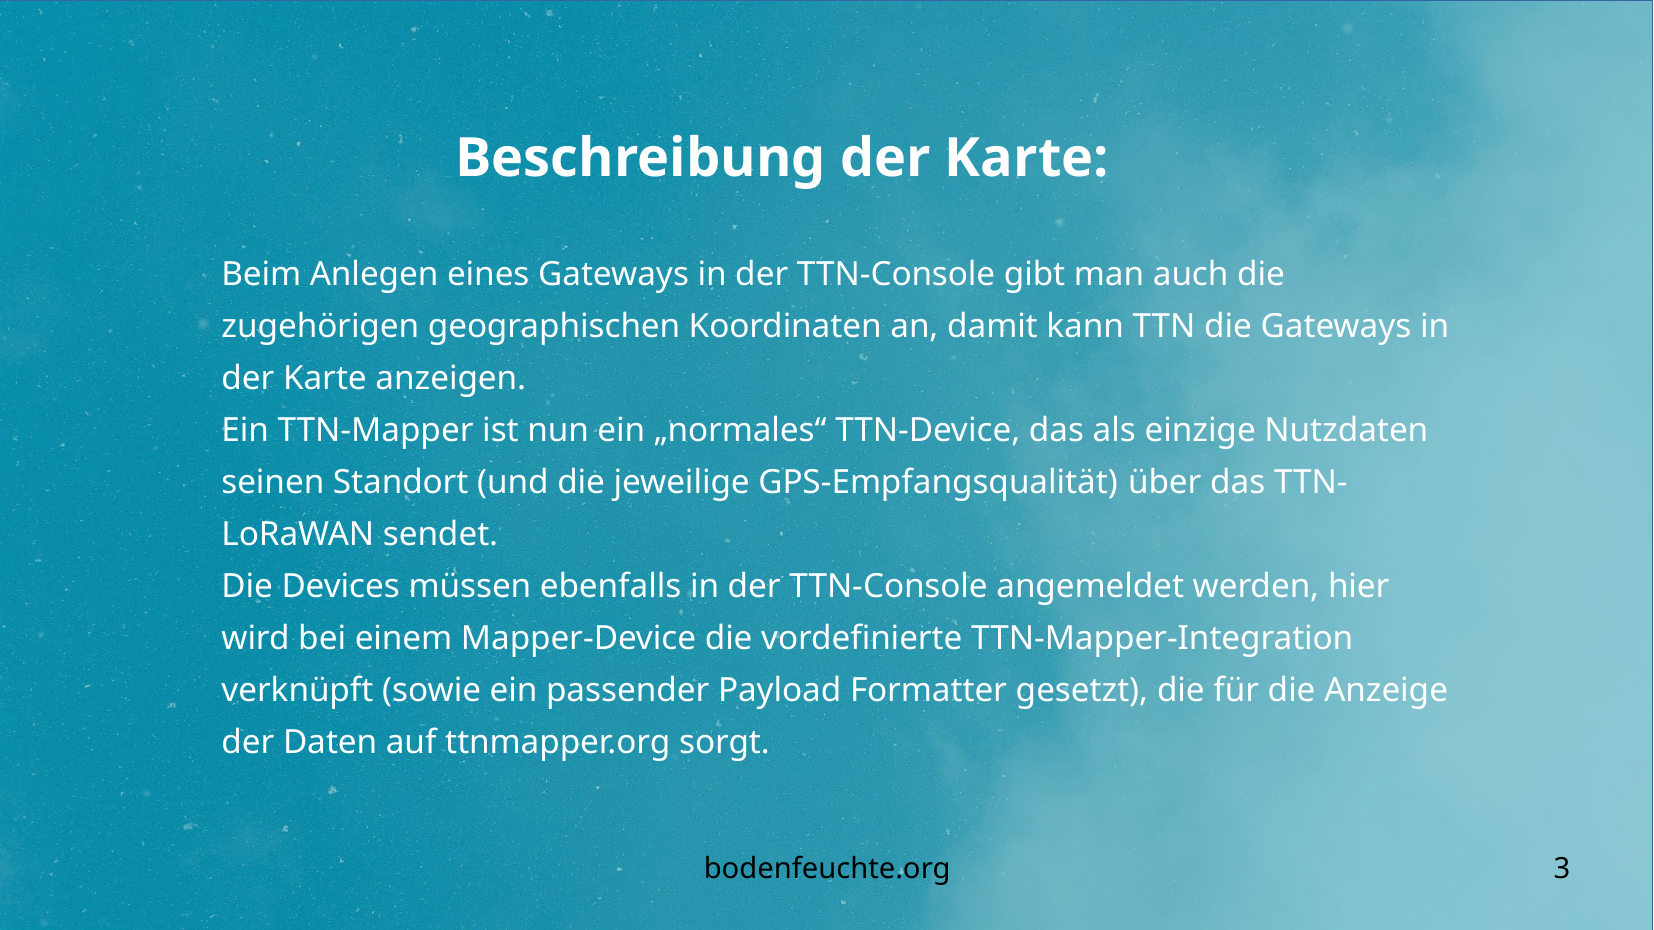

# Beschreibung der Karte:
Beim Anlegen eines Gateways in der TTN-Console gibt man auch die zugehörigen geographischen Koordinaten an, damit kann TTN die Gateways in der Karte anzeigen.
Ein TTN-Mapper ist nun ein „normales“ TTN-Device, das als einzige Nutzdaten seinen Standort (und die jeweilige GPS-Empfangsqualität) über das TTN-LoRaWAN sendet.
Die Devices müssen ebenfalls in der TTN-Console angemeldet werden, hier wird bei einem Mapper-Device die vordefinierte TTN-Mapper-Integration verknüpft (sowie ein passender Payload Formatter gesetzt), die für die Anzeige der Daten auf ttnmapper.org sorgt.
bodenfeuchte.org
3